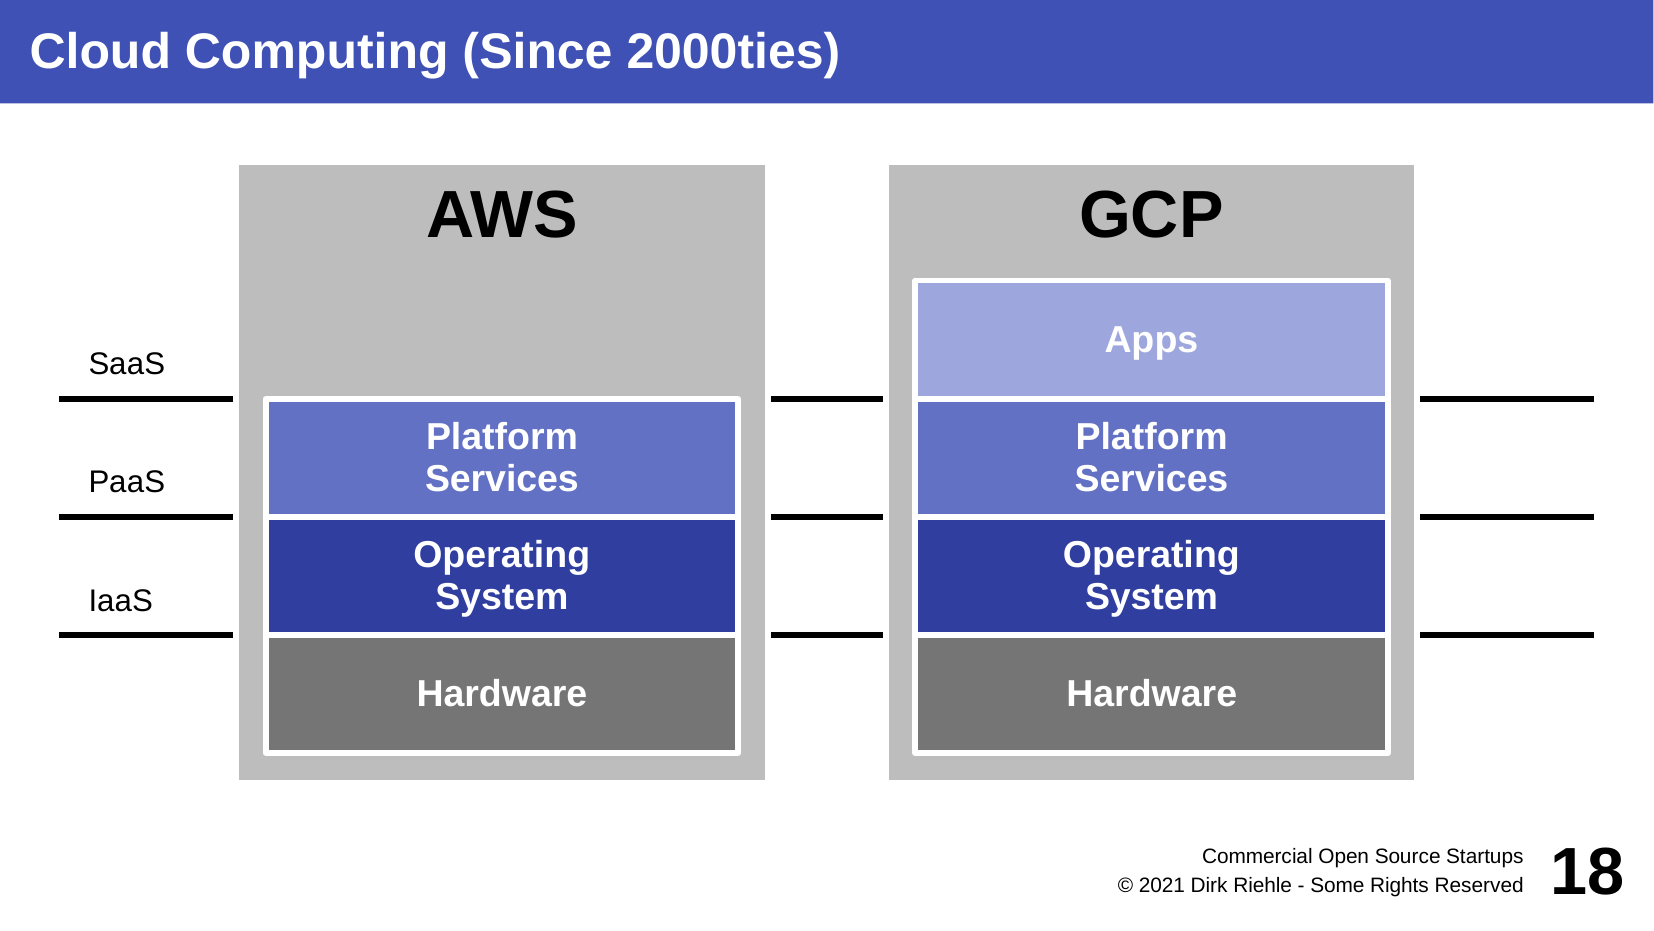

# Cloud Computing (Since 2000ties)
AWS
GCP
Apps
SaaS
Platform
Services
Platform
Services
PaaS
Operating
System
Operating
System
IaaS
Hardware
Hardware
Commercial Open Source Startups
18
© 2021 Dirk Riehle - Some Rights Reserved